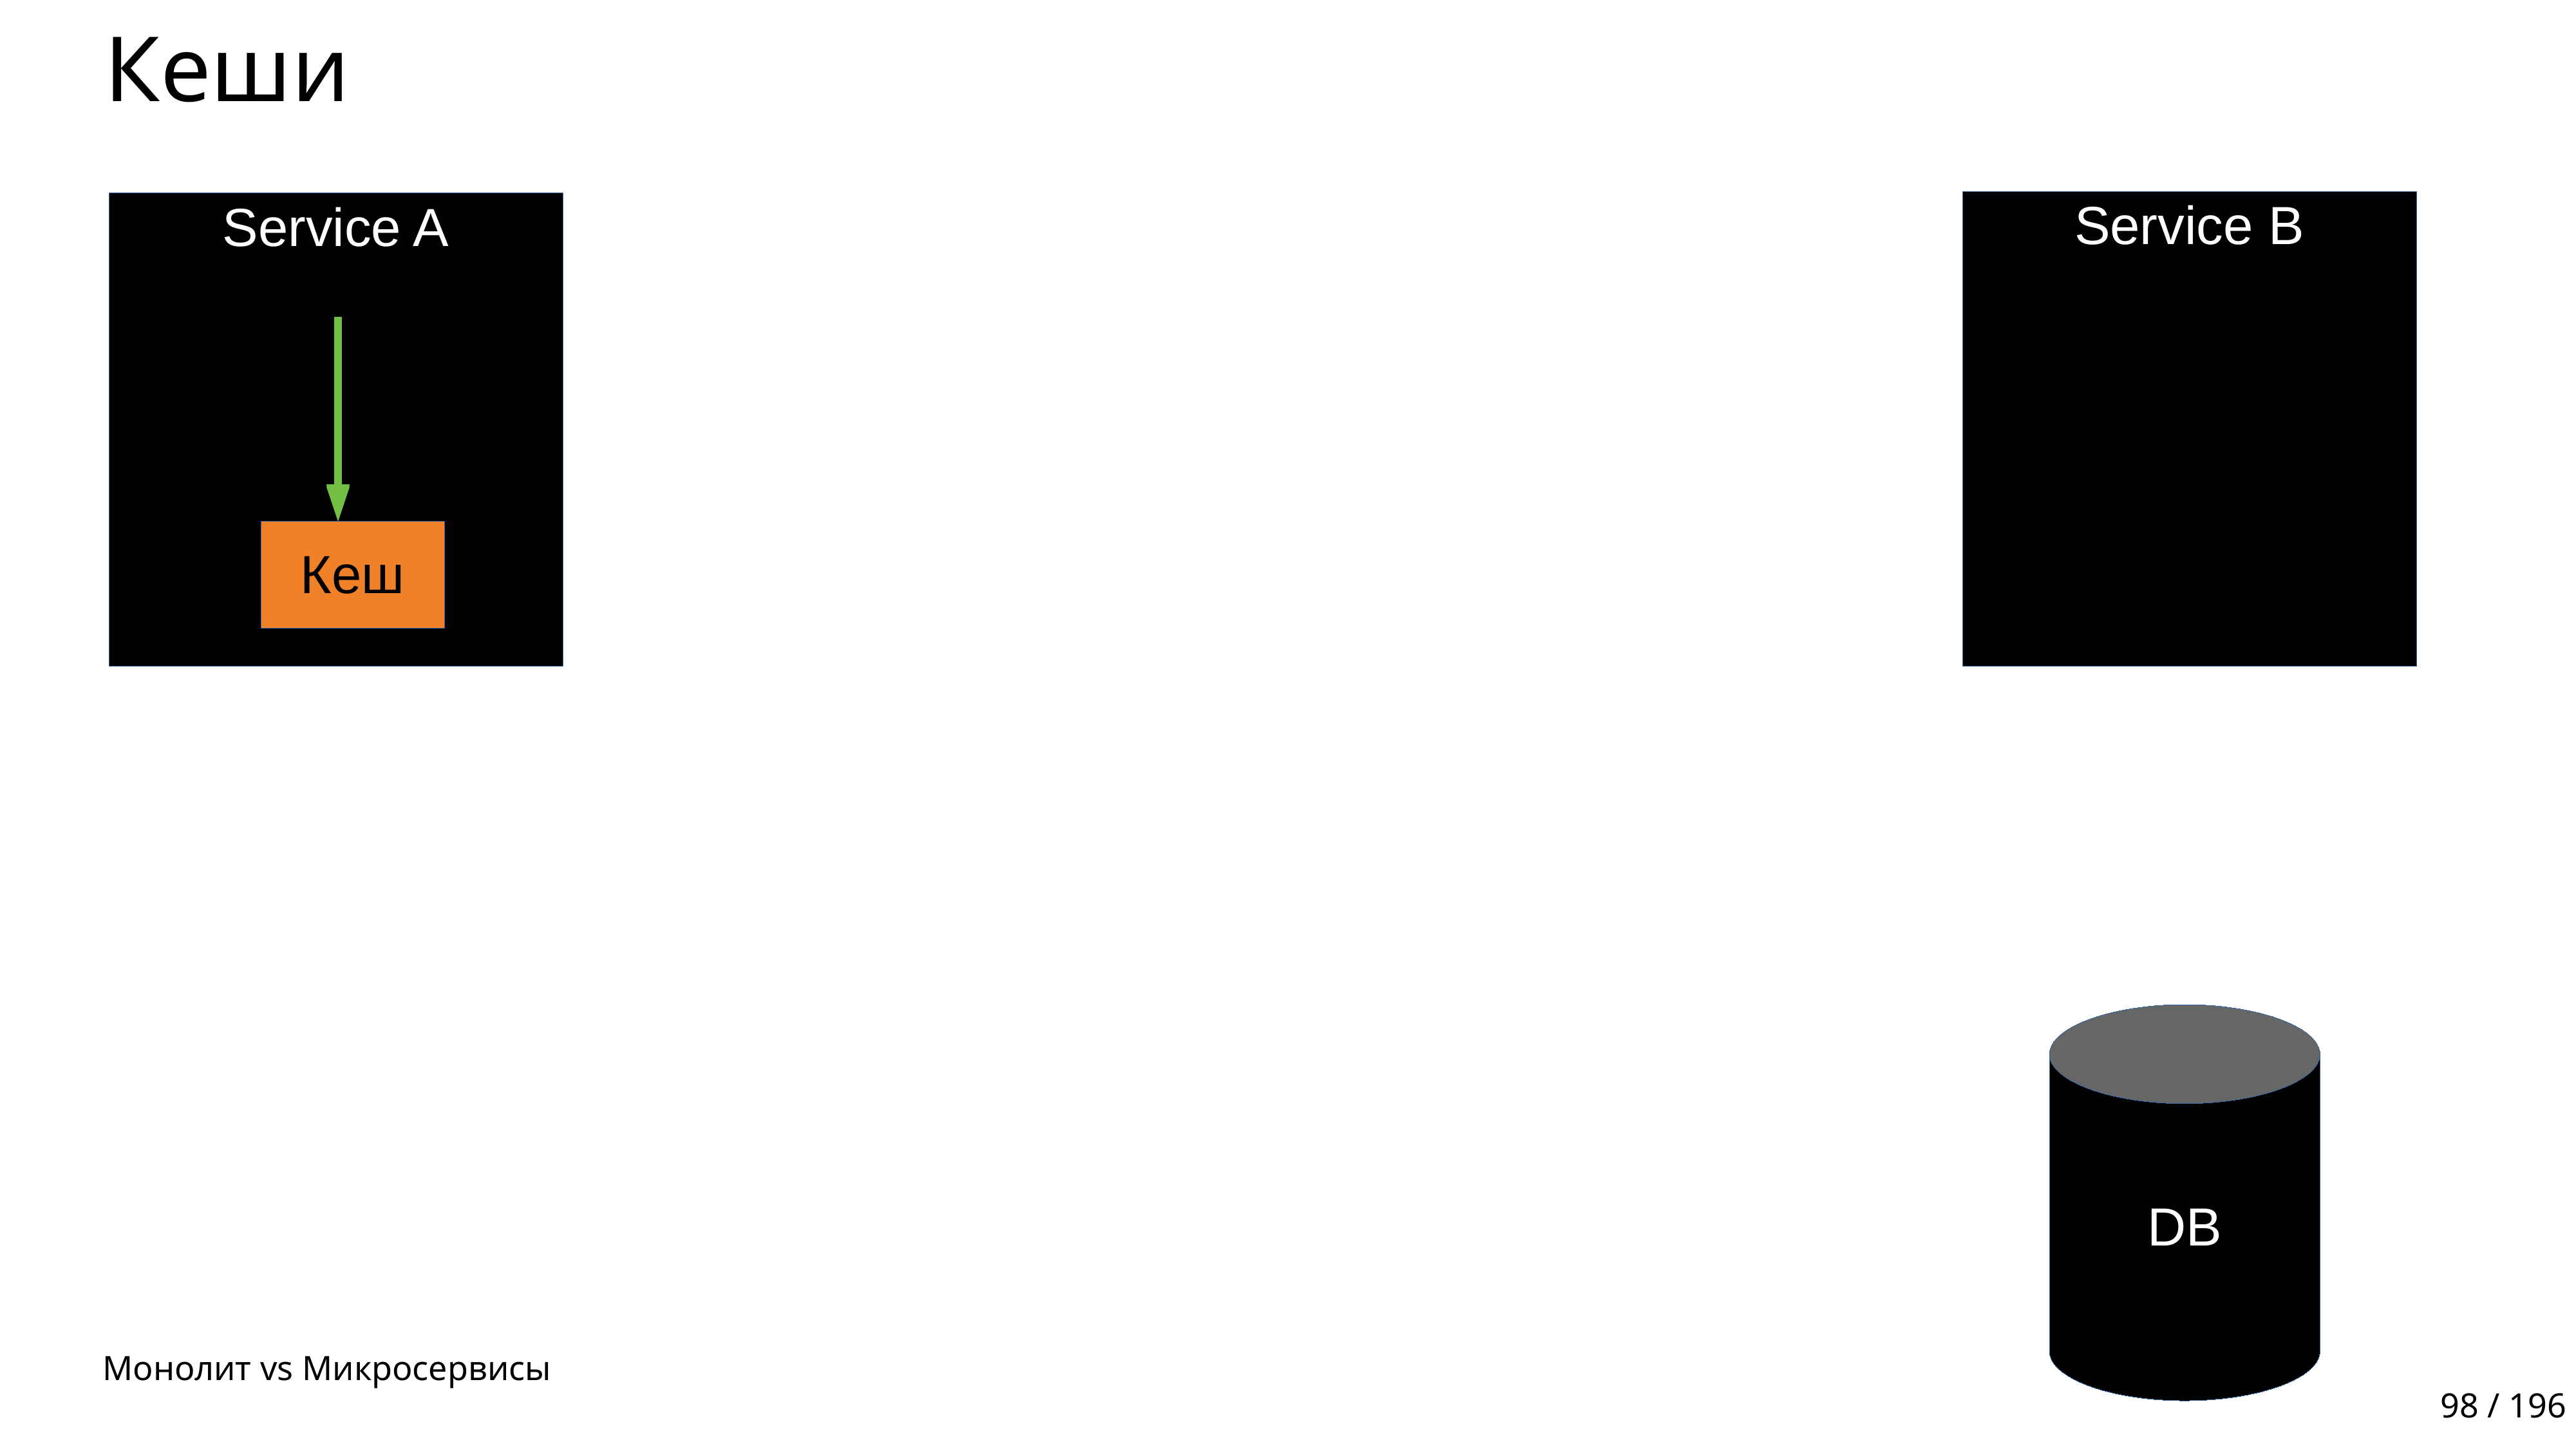

Кеши
Service B
Service A
Кеш
DB
# Монолит vs Микросервисы